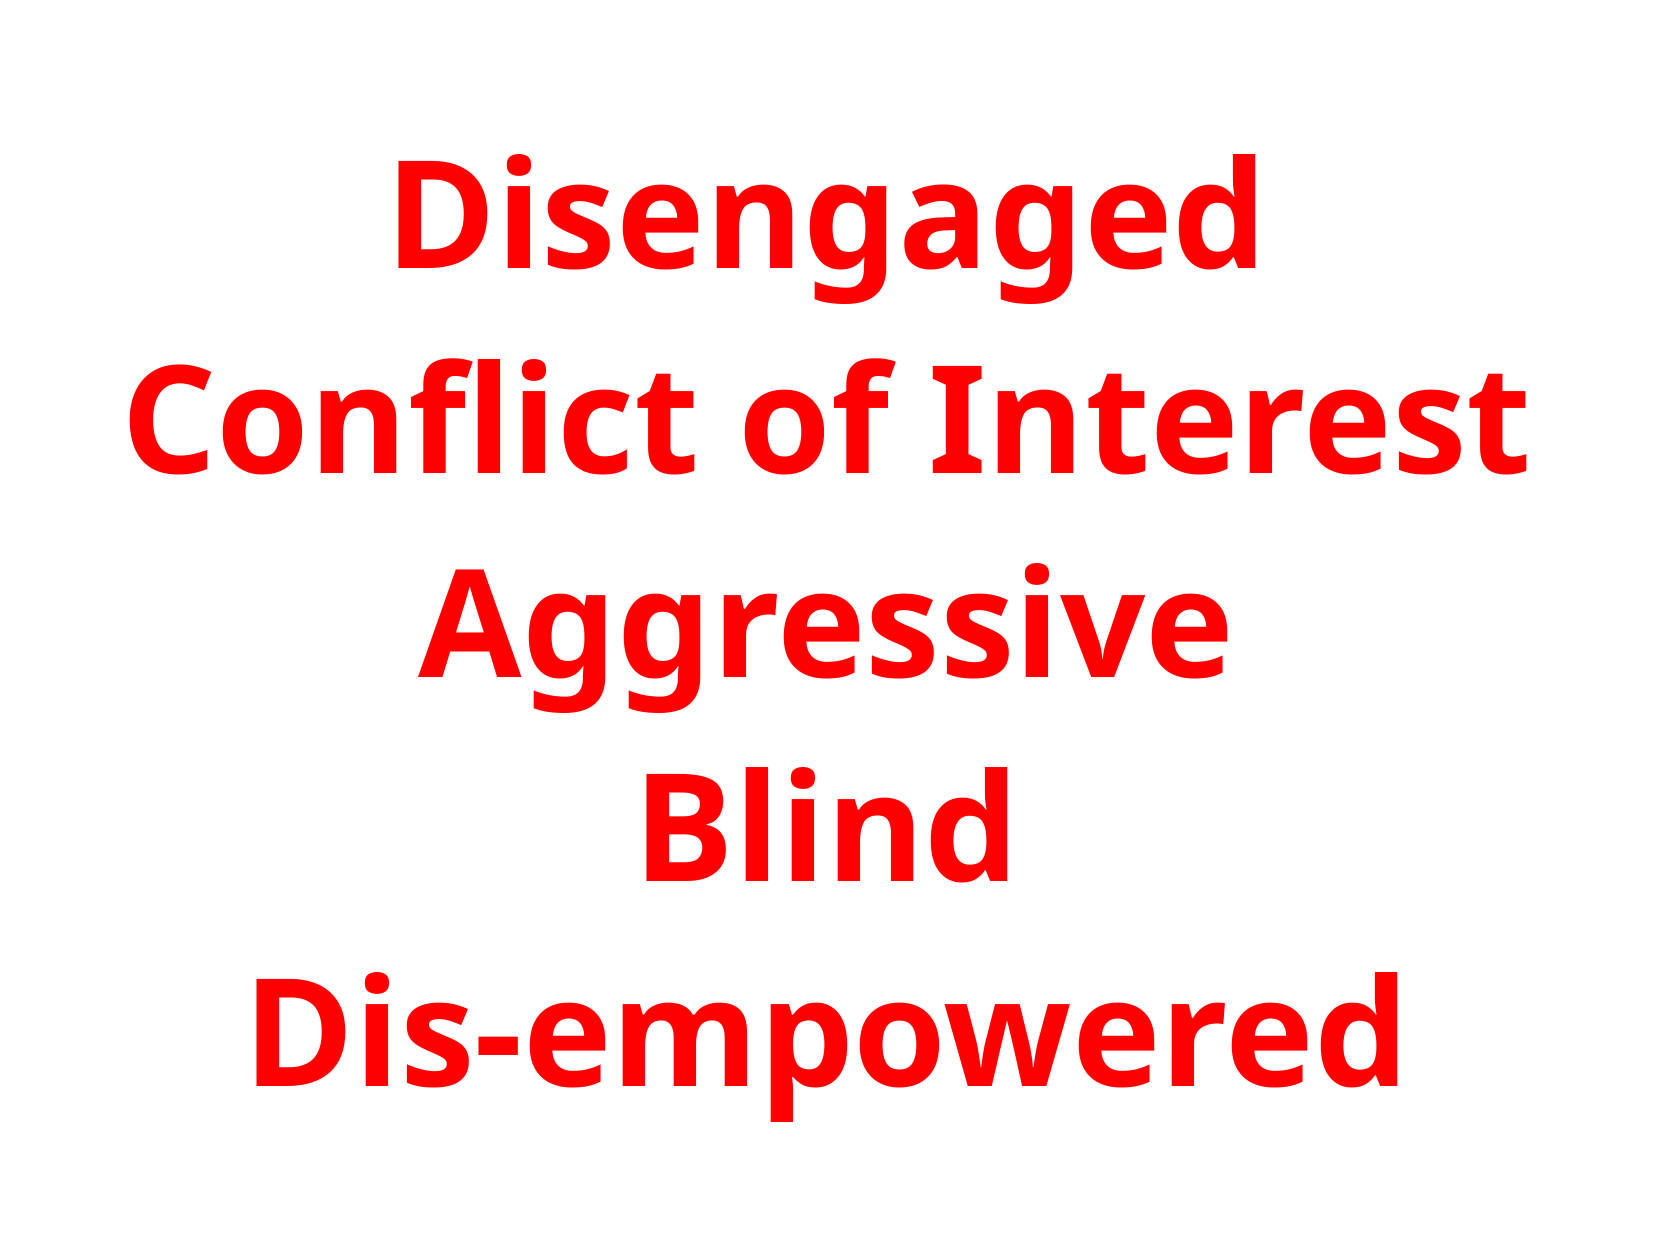

# Disengaged Conflict of Interest Aggressive Blind Dis-empowered